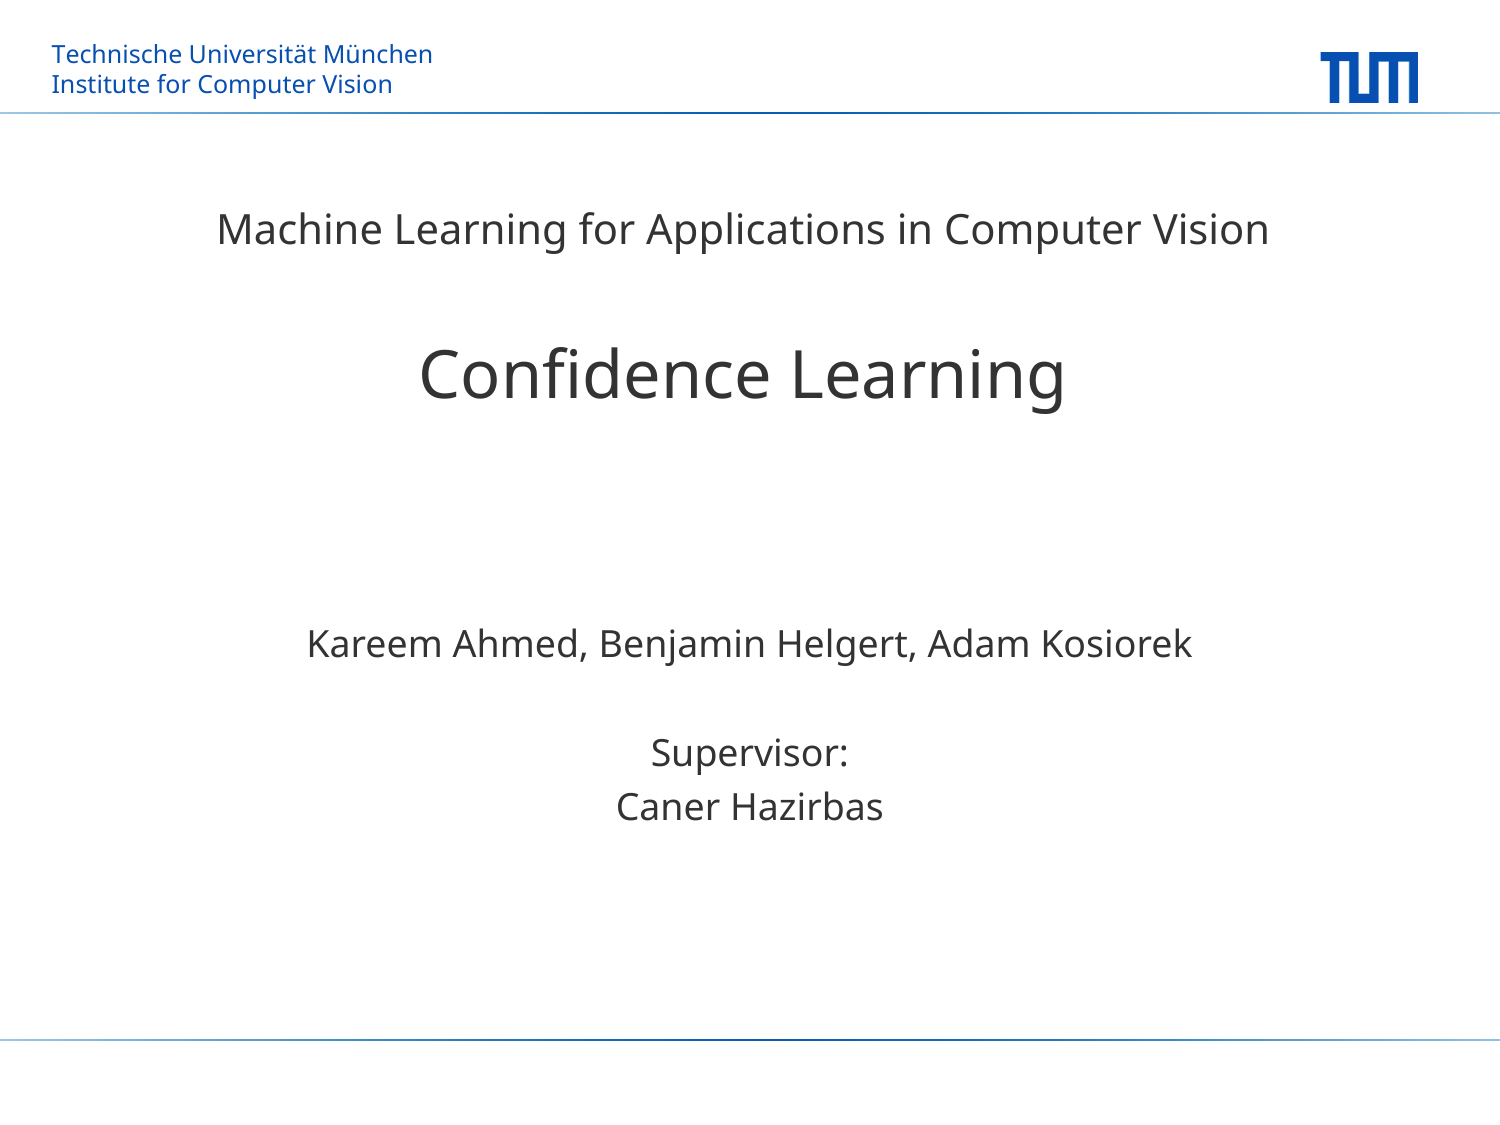

# Machine Learning for Applications in Computer Vision Confidence Learning
Kareem Ahmed, Benjamin Helgert, Adam Kosiorek
Supervisor:
Caner Hazirbas